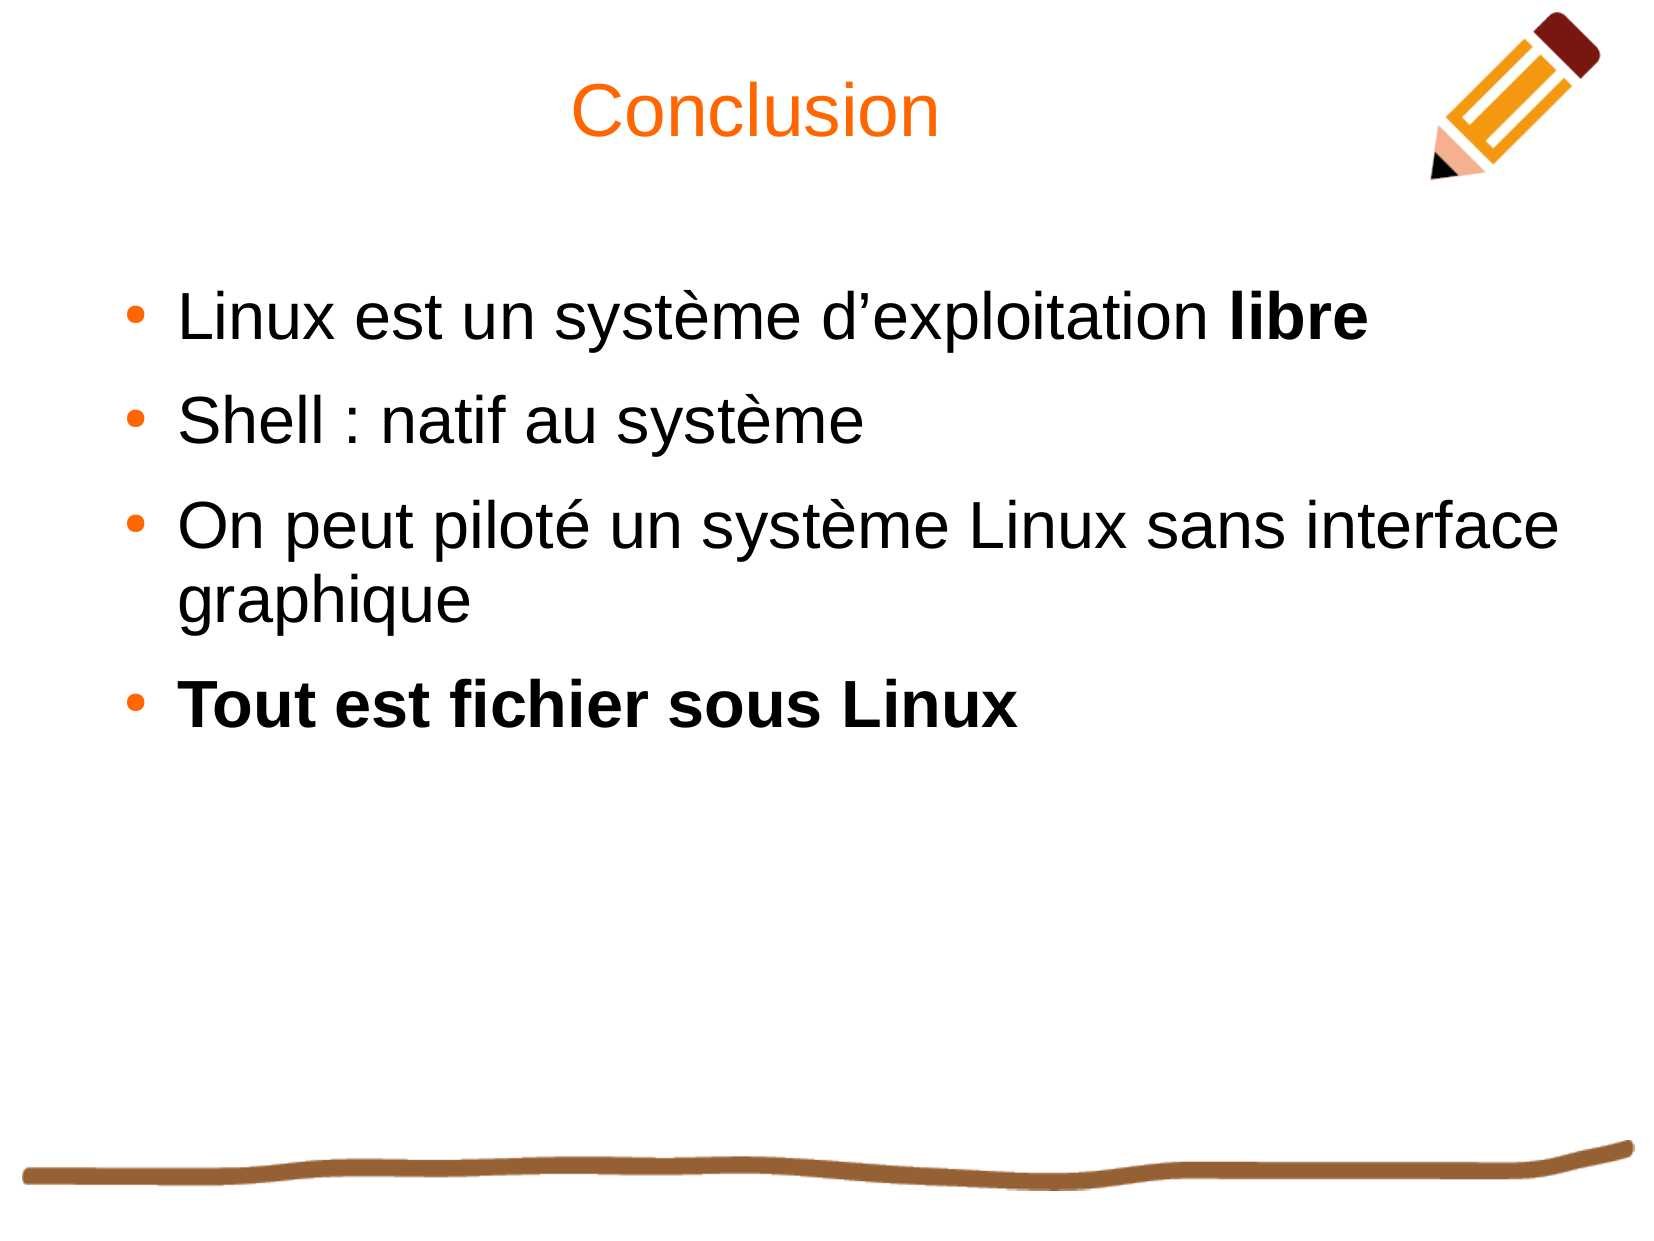

# Conclusion
Linux est un système d’exploitation libre
Shell : natif au système
On peut piloté un système Linux sans interface graphique
Tout est fichier sous Linux